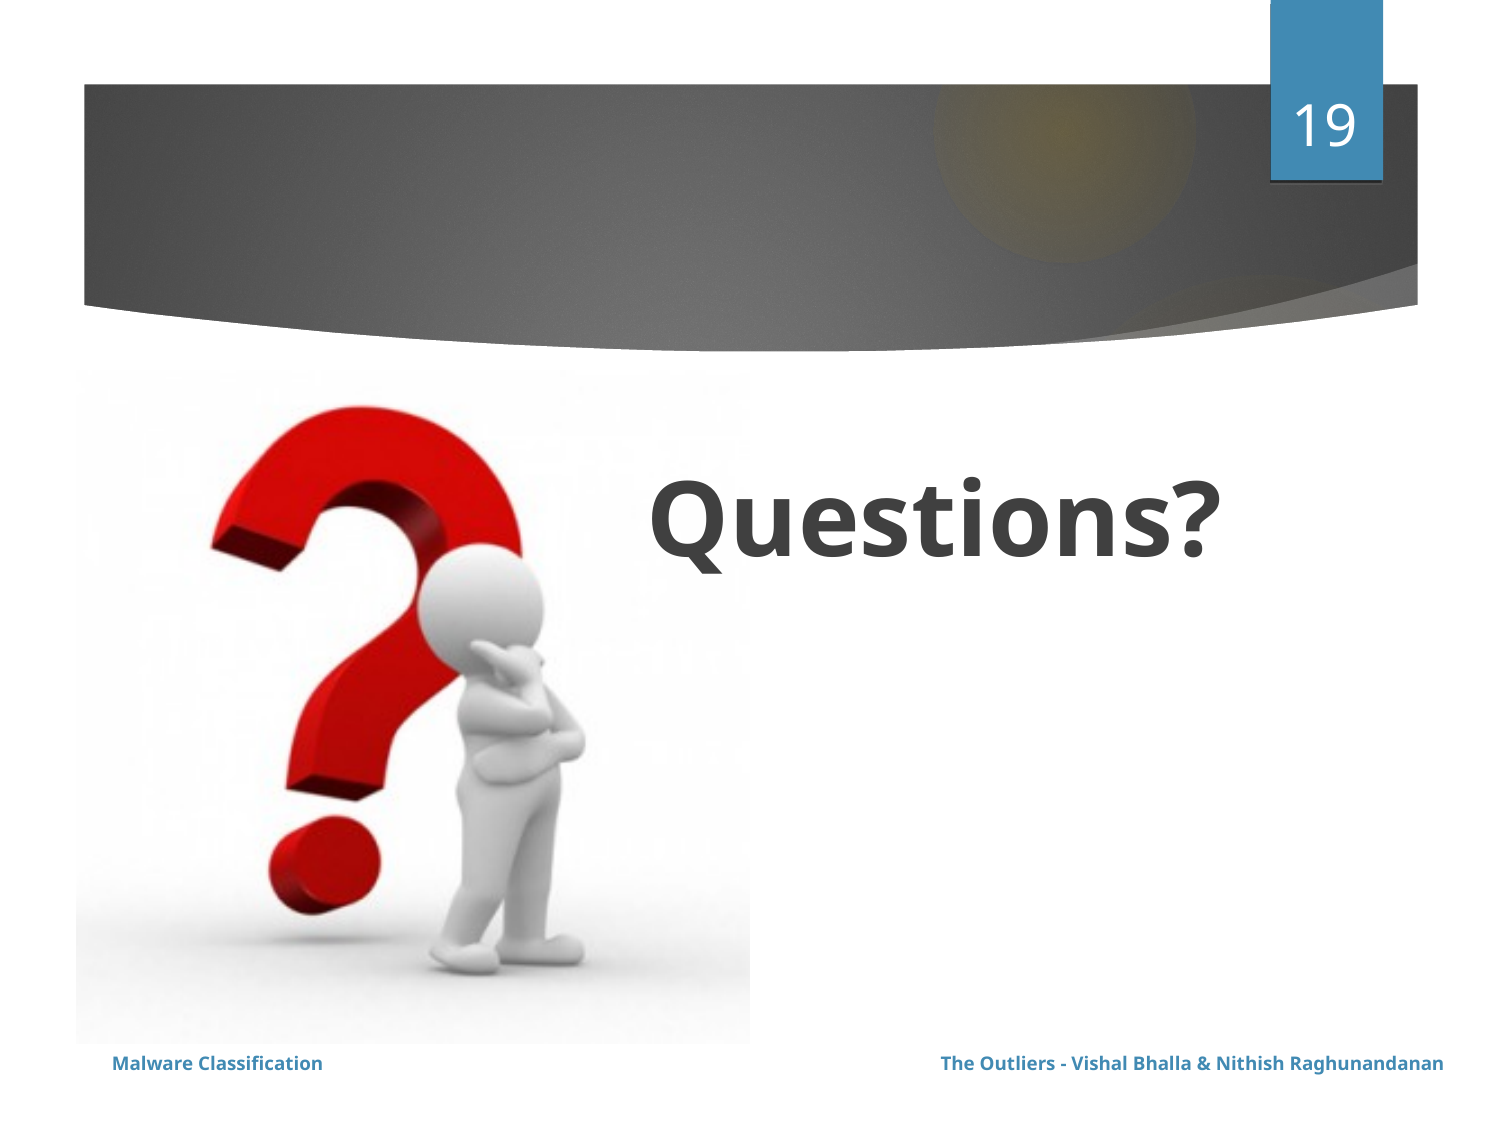

# Questions?
The Outliers - Vishal Bhalla & Nithish Raghunandanan
Malware Classification